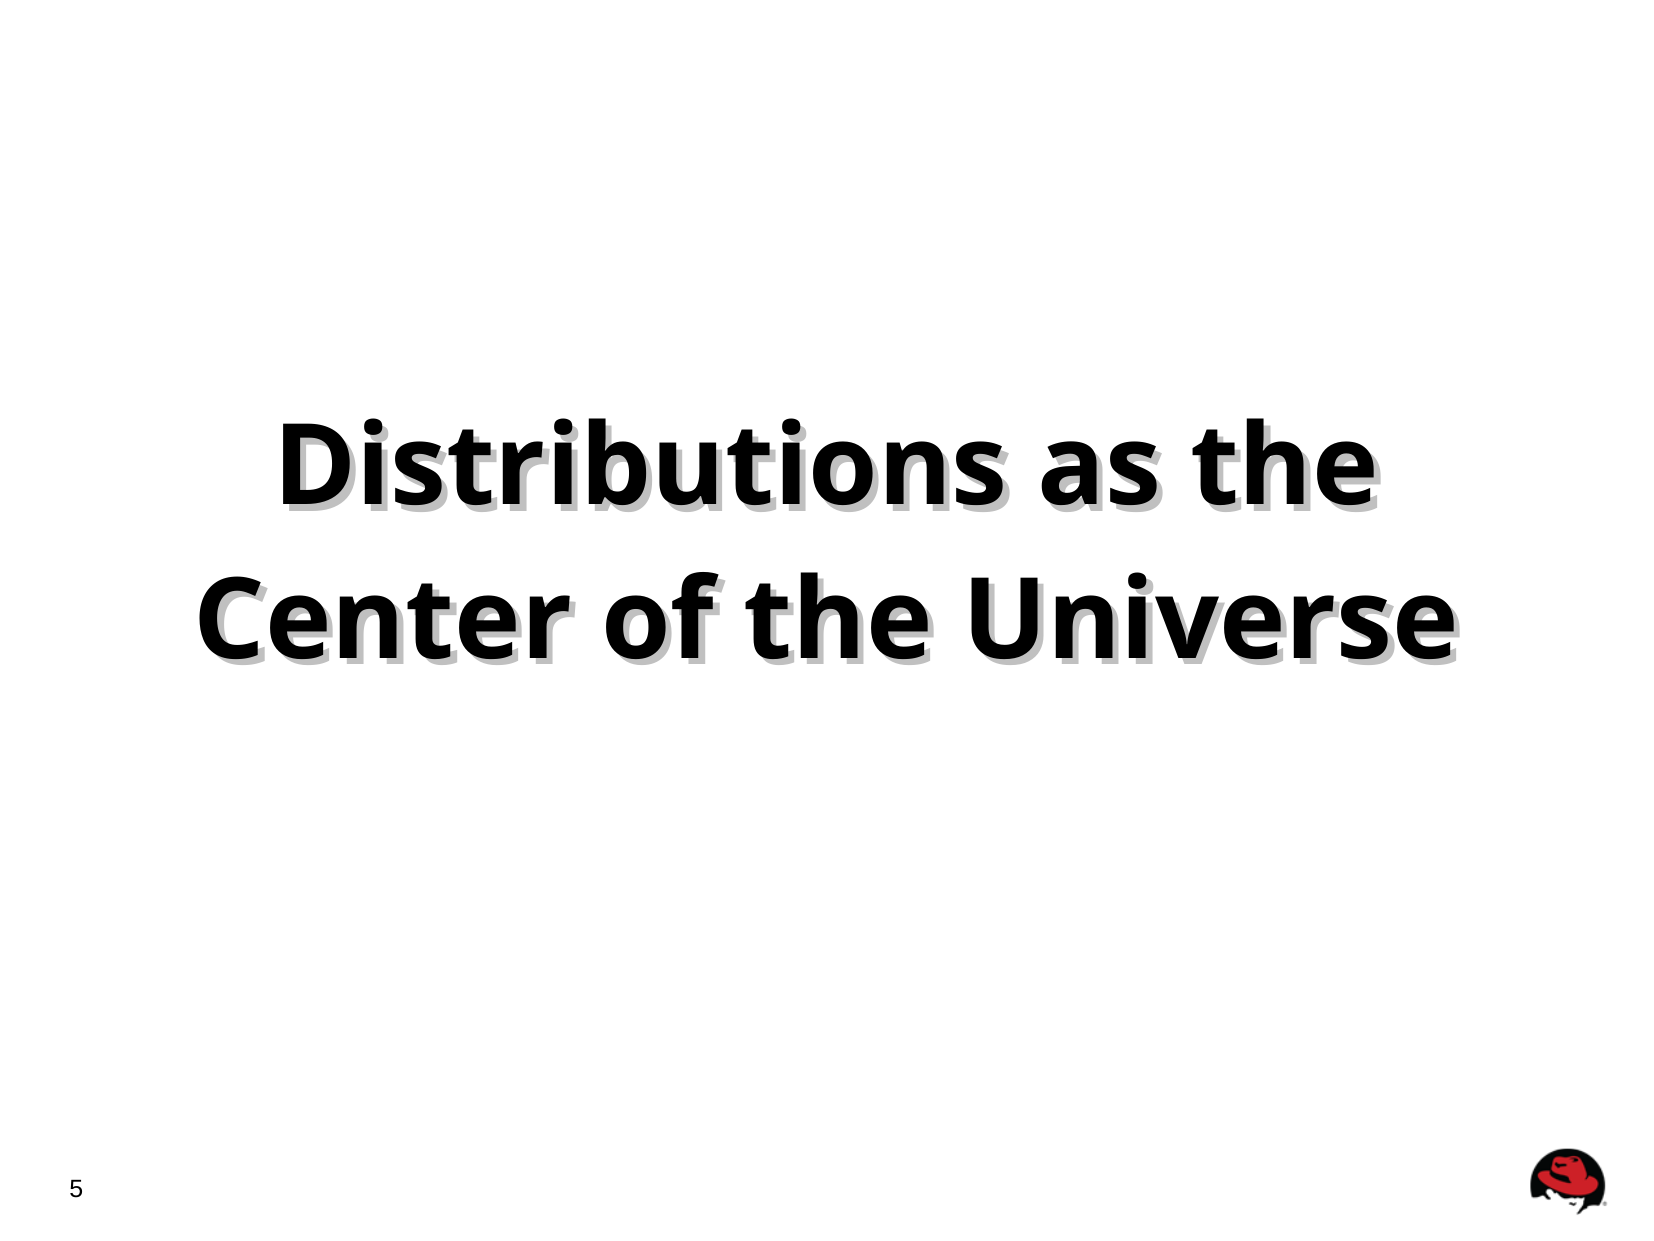

# Distributions as the Center of the Universe